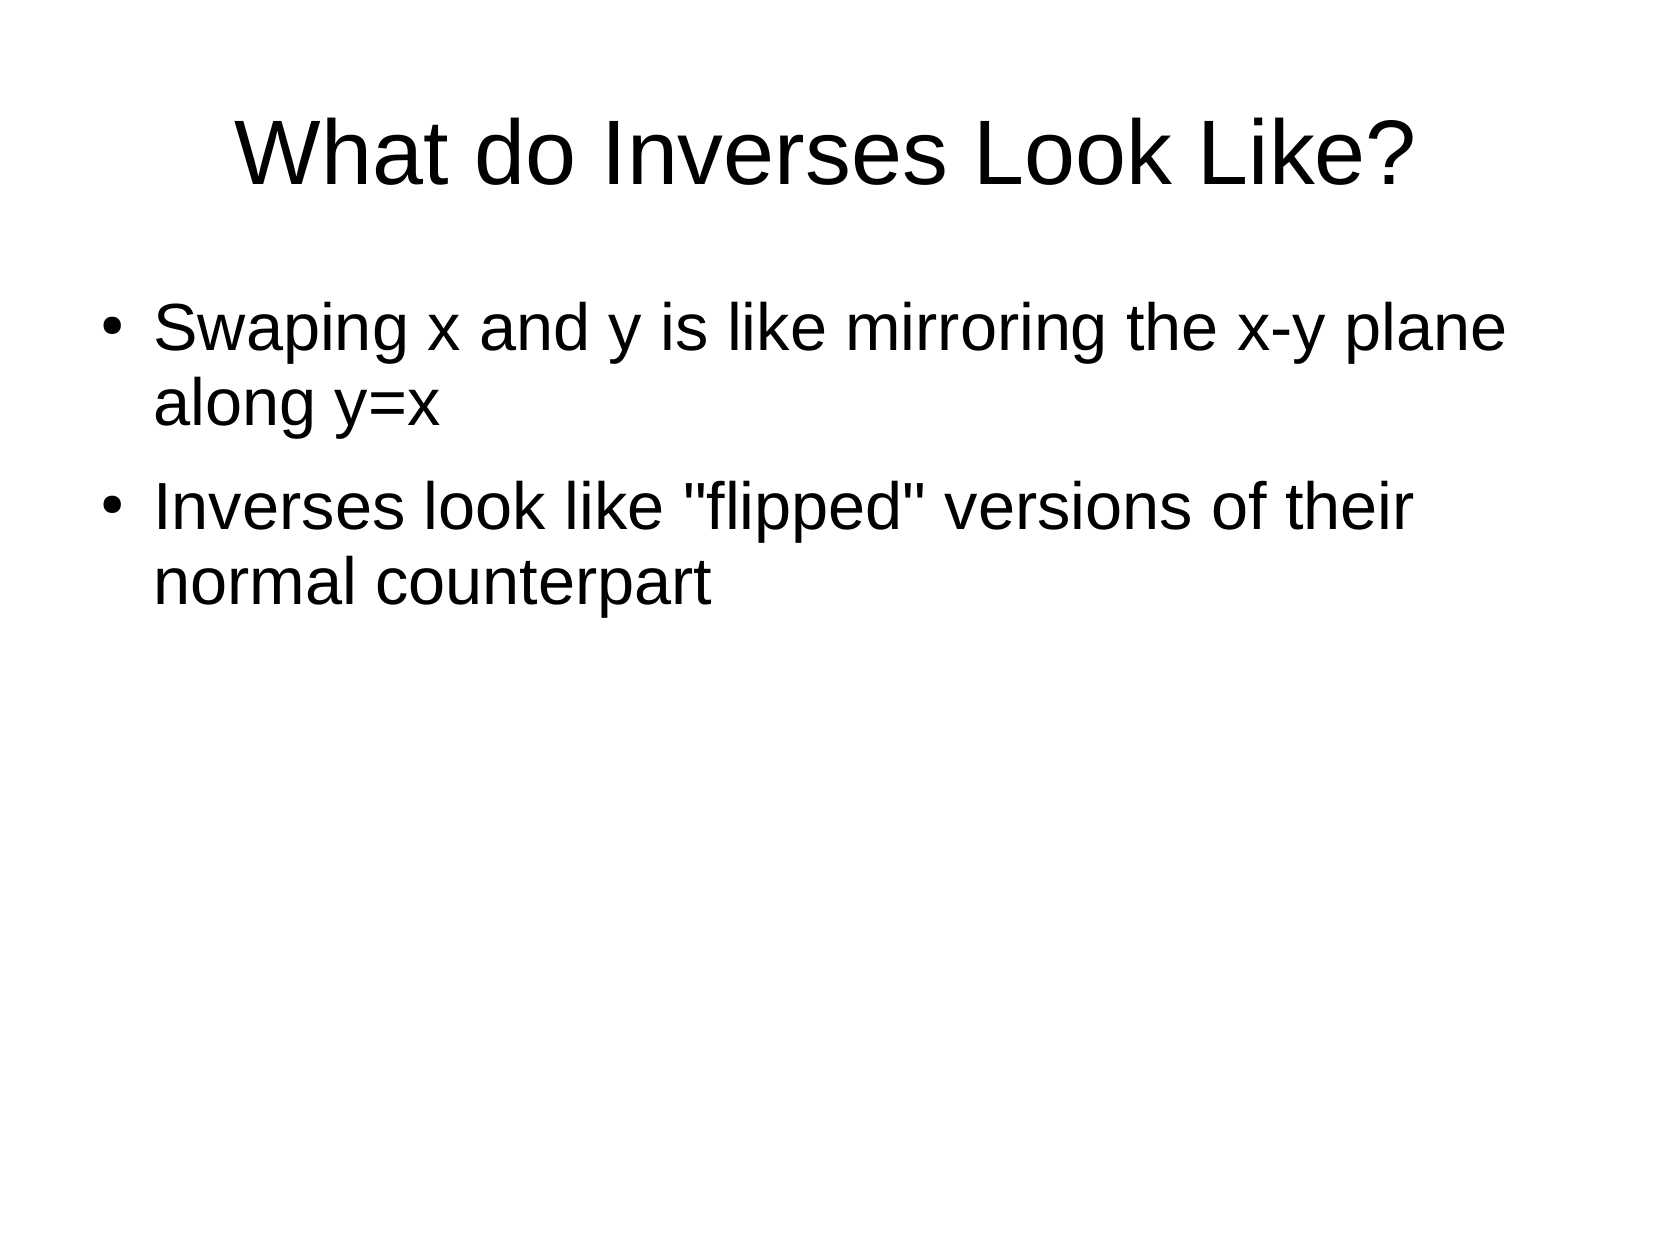

# What do Inverses Look Like?
Swaping x and y is like mirroring the x-y plane along y=x
Inverses look like "flipped" versions of their normal counterpart